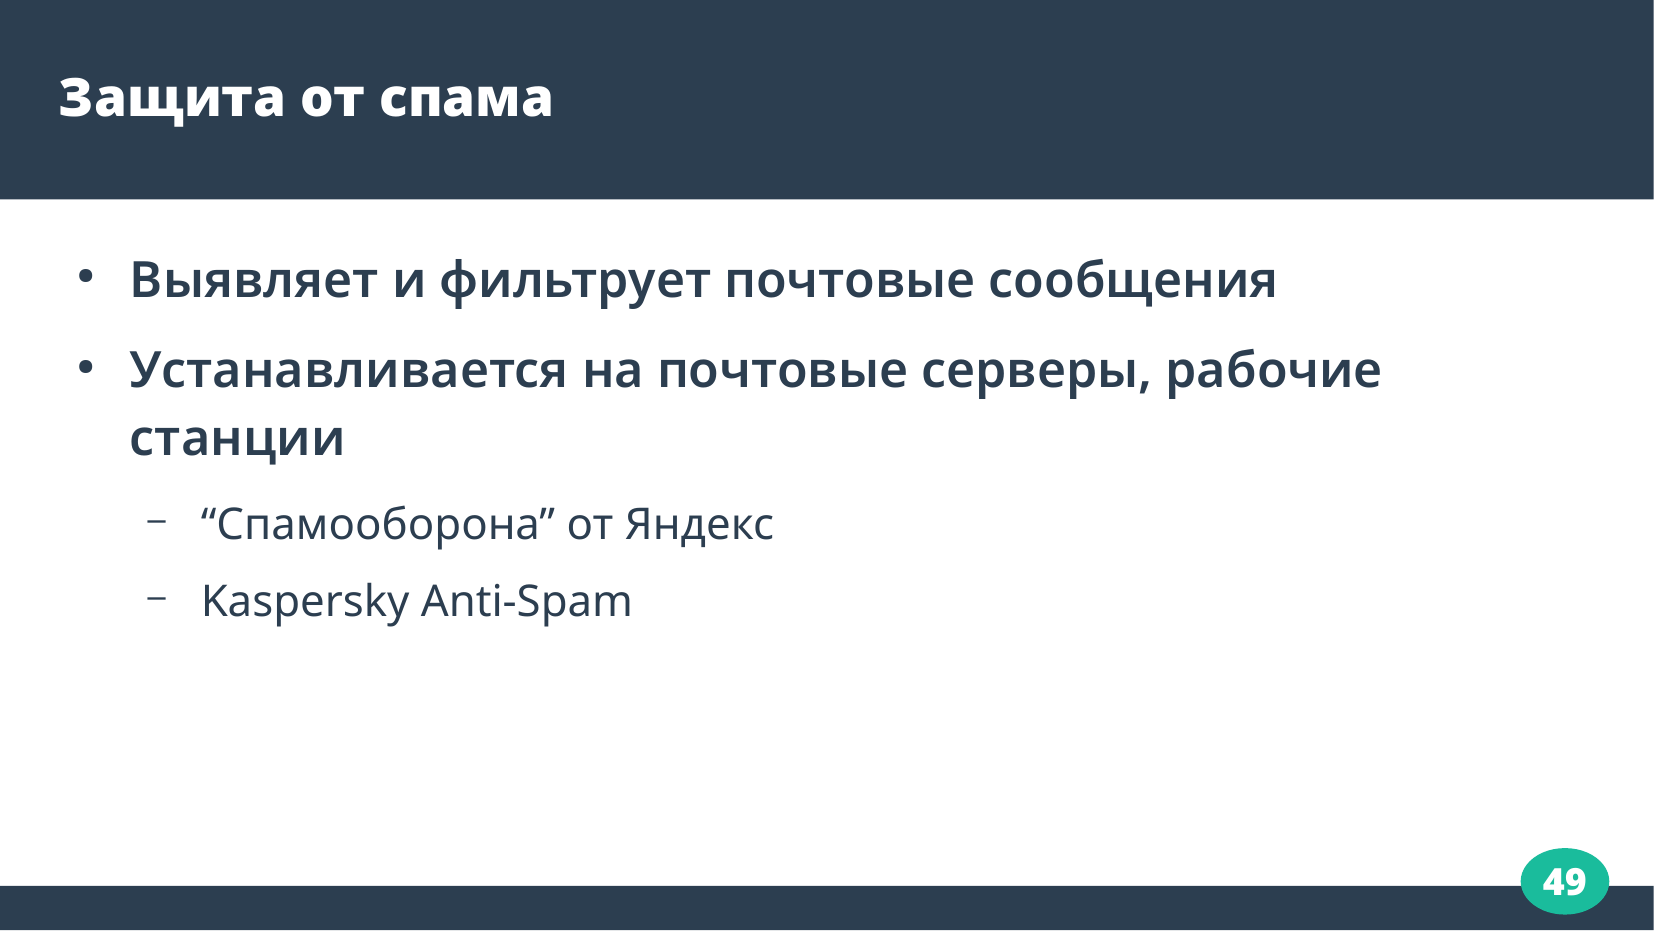

# Защита от спама
Выявляет и фильтрует почтовые сообщения
Устанавливается на почтовые серверы, рабочие станции
“Спамооборона” от Яндекс
Kaspersky Anti-Spam
49